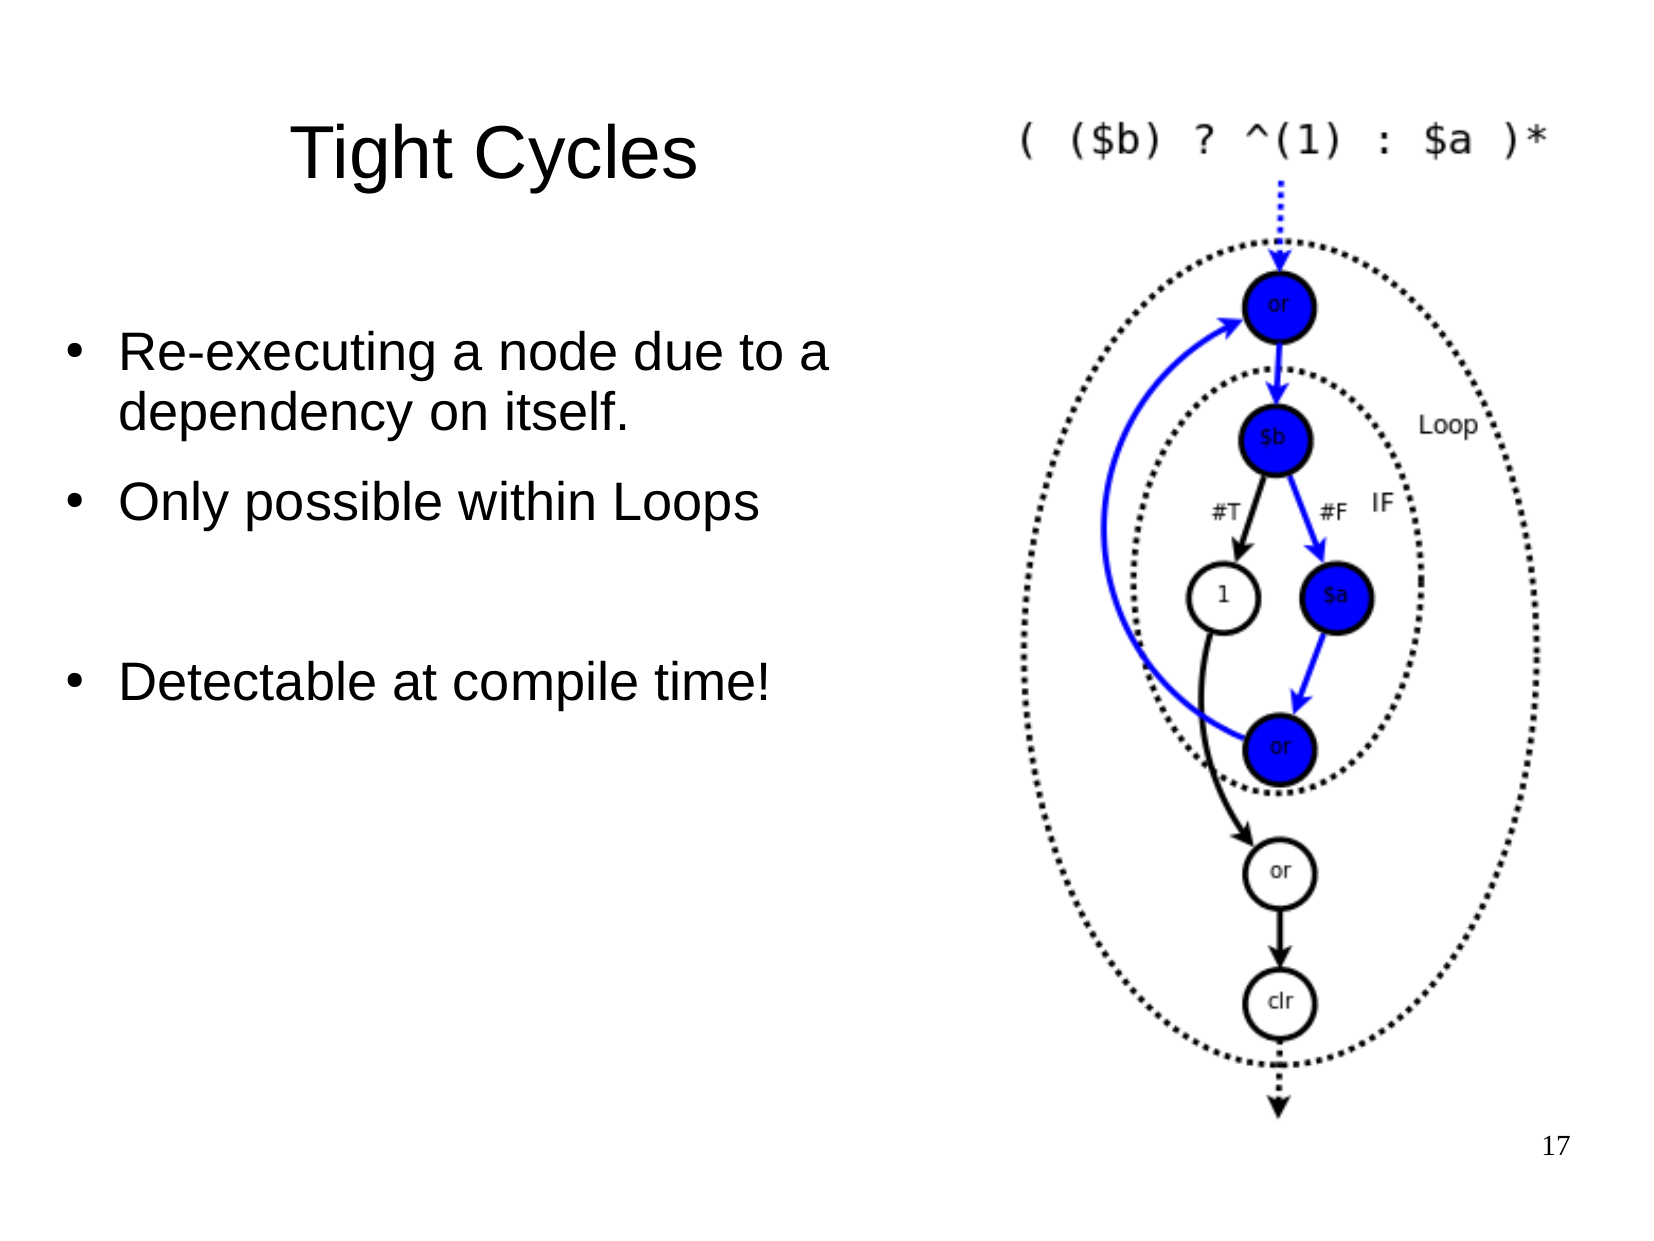

# Tight Cycles
Re-executing a node due to a dependency on itself.
Only possible within Loops
Detectable at compile time!
17